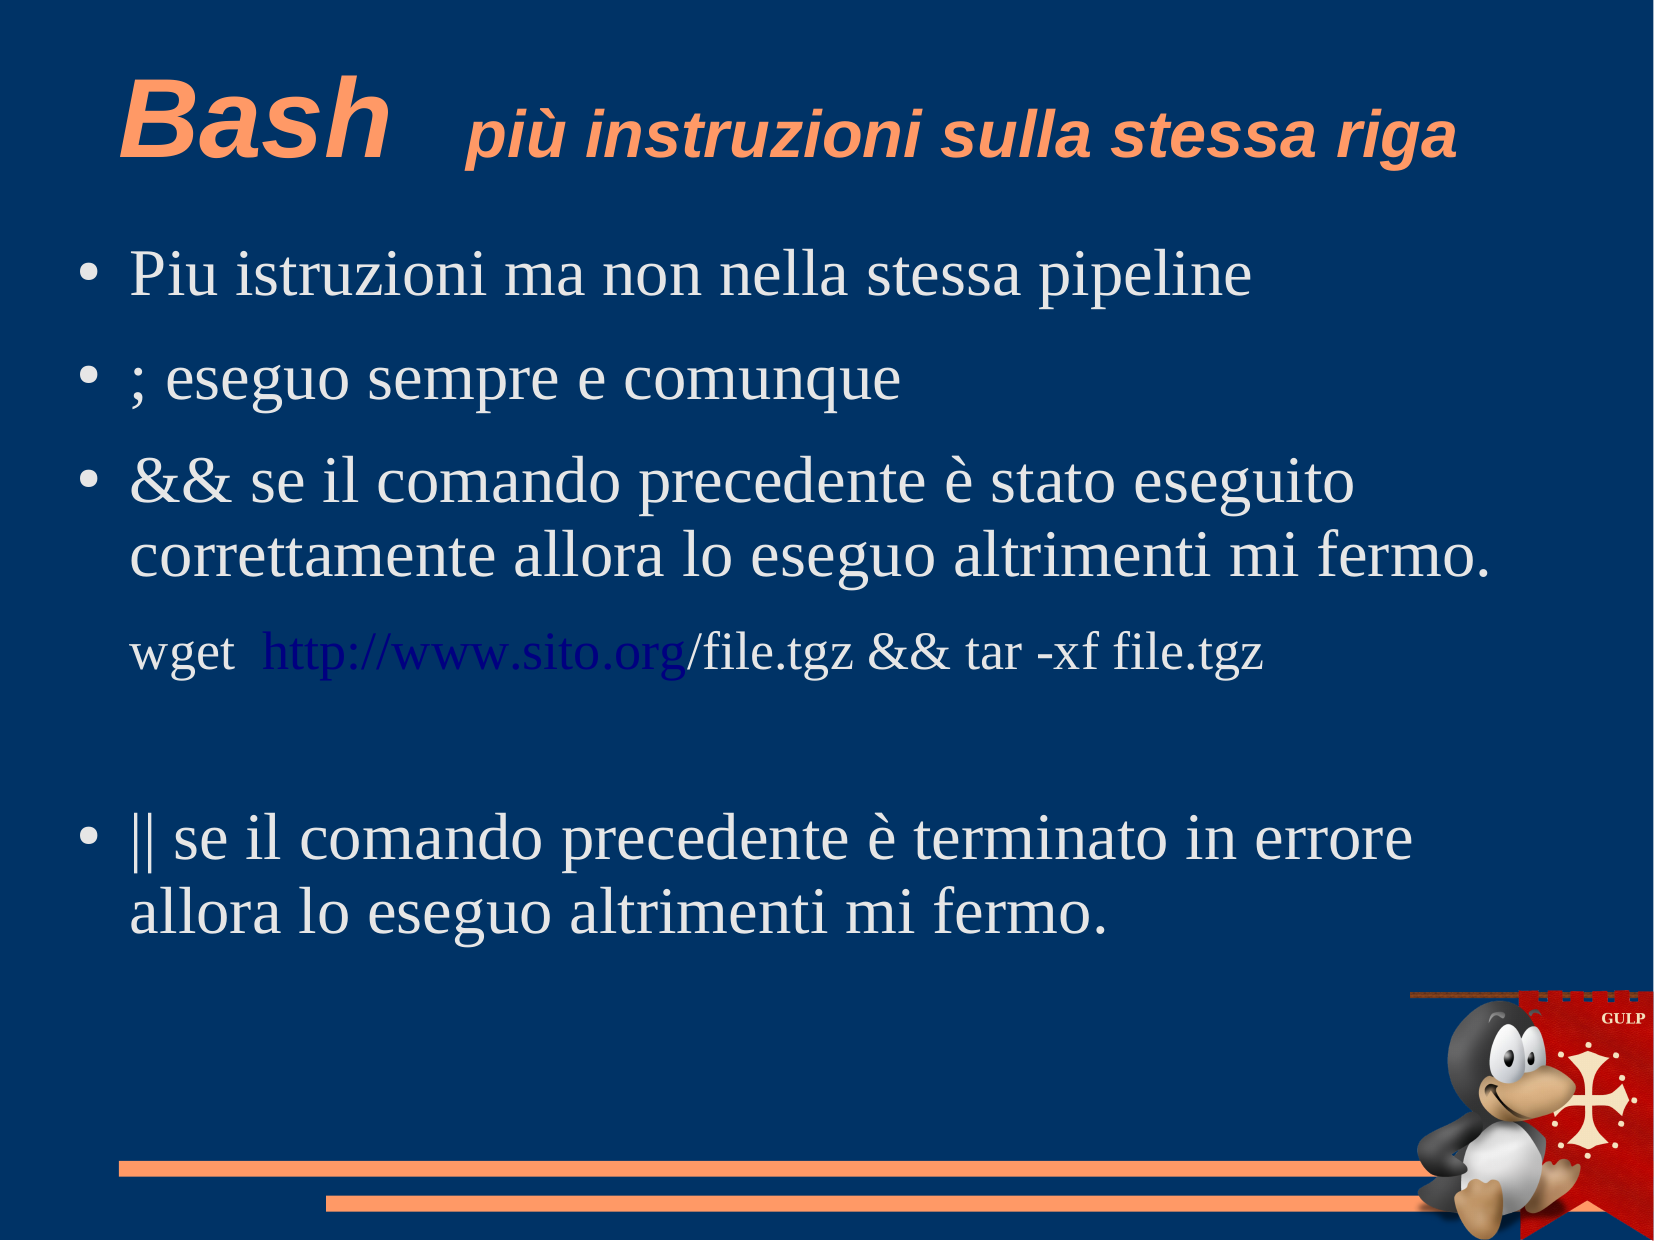

# Bash più instruzioni sulla stessa riga
Piu istruzioni ma non nella stessa pipeline
; eseguo sempre e comunque
&& se il comando precedente è stato eseguito correttamente allora lo eseguo altrimenti mi fermo.
wget http://www.sito.org/file.tgz && tar -xf file.tgz
|| se il comando precedente è terminato in errore allora lo eseguo altrimenti mi fermo.